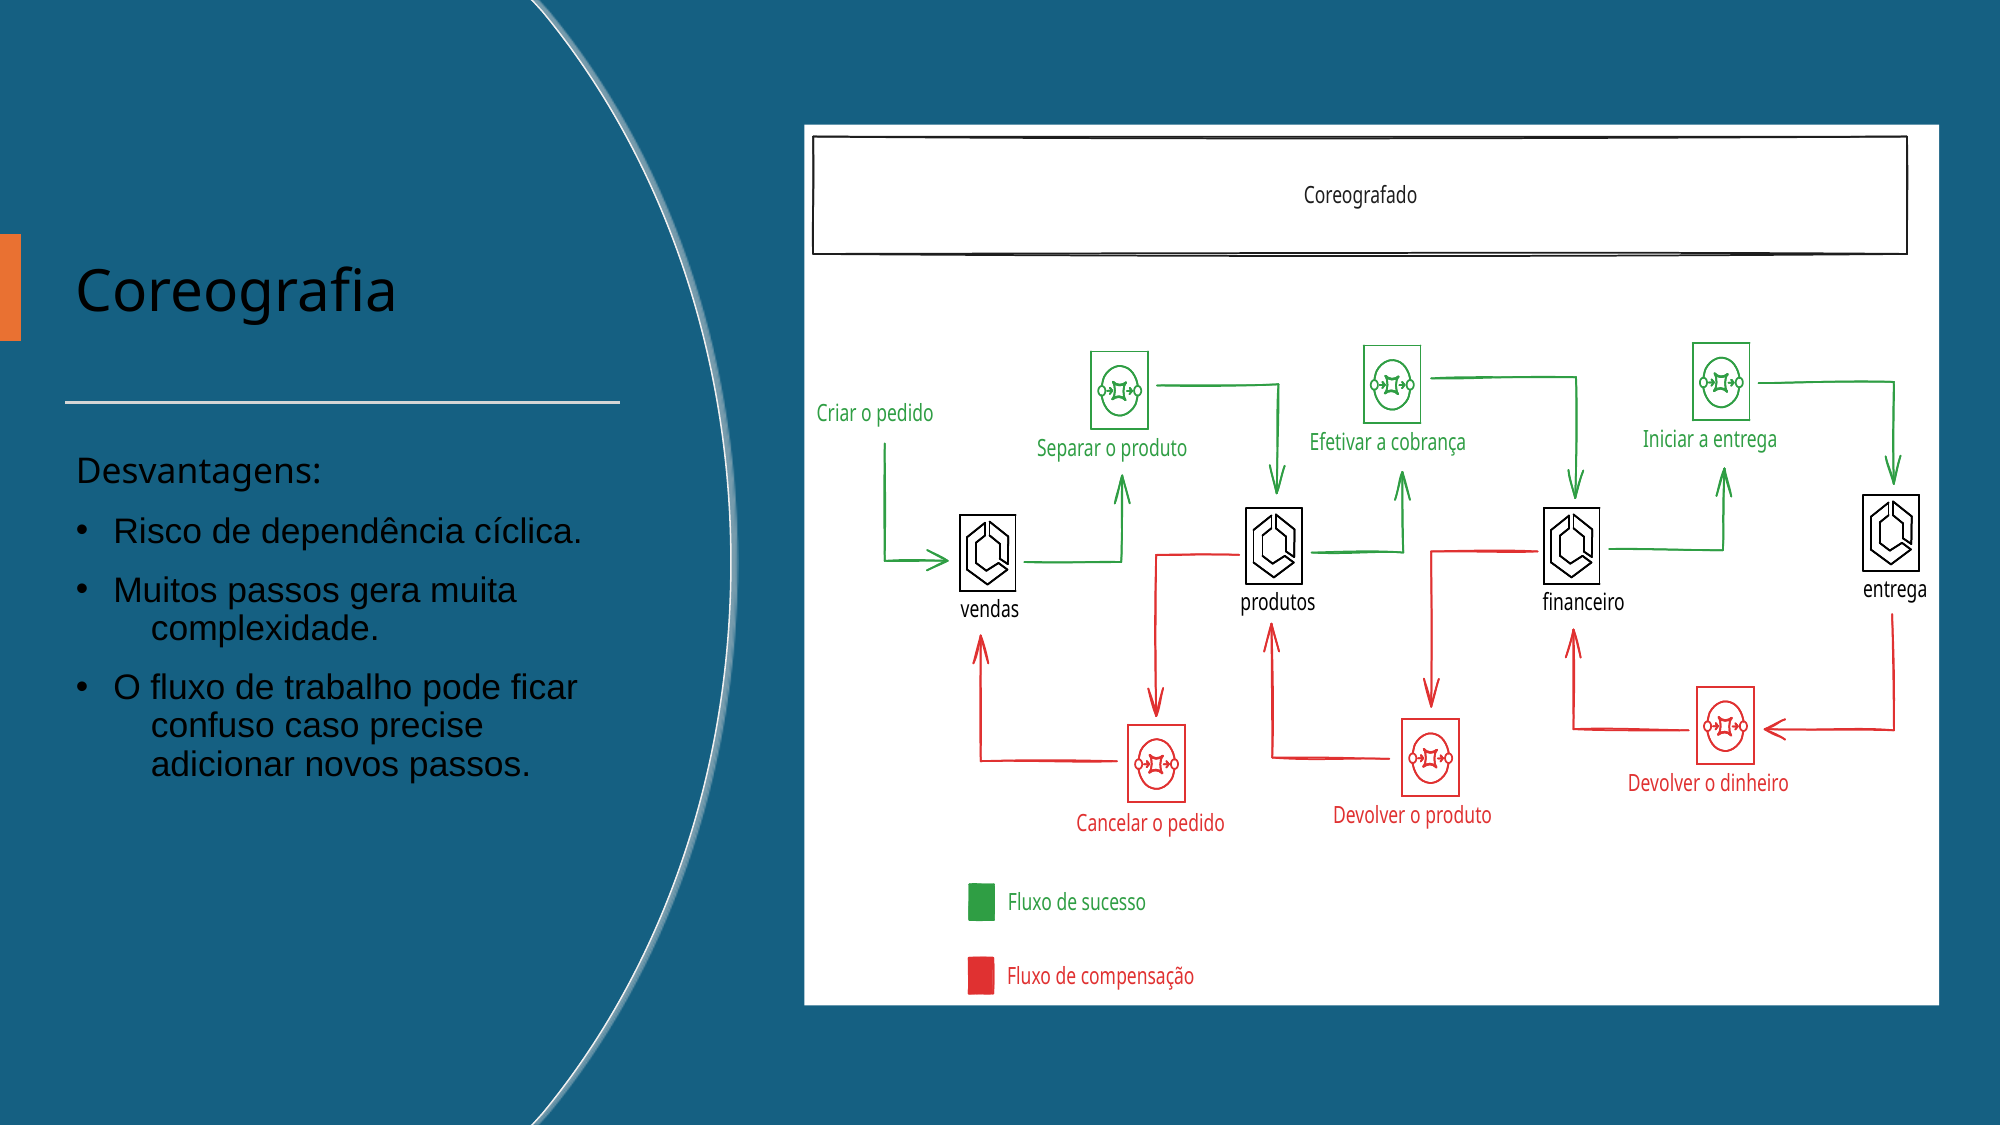

# Coreografia
Desvantagens:
Risco de dependência cíclica.
Muitos passos gera muita complexidade.
O fluxo de trabalho pode ficar confuso caso precise adicionar novos passos.